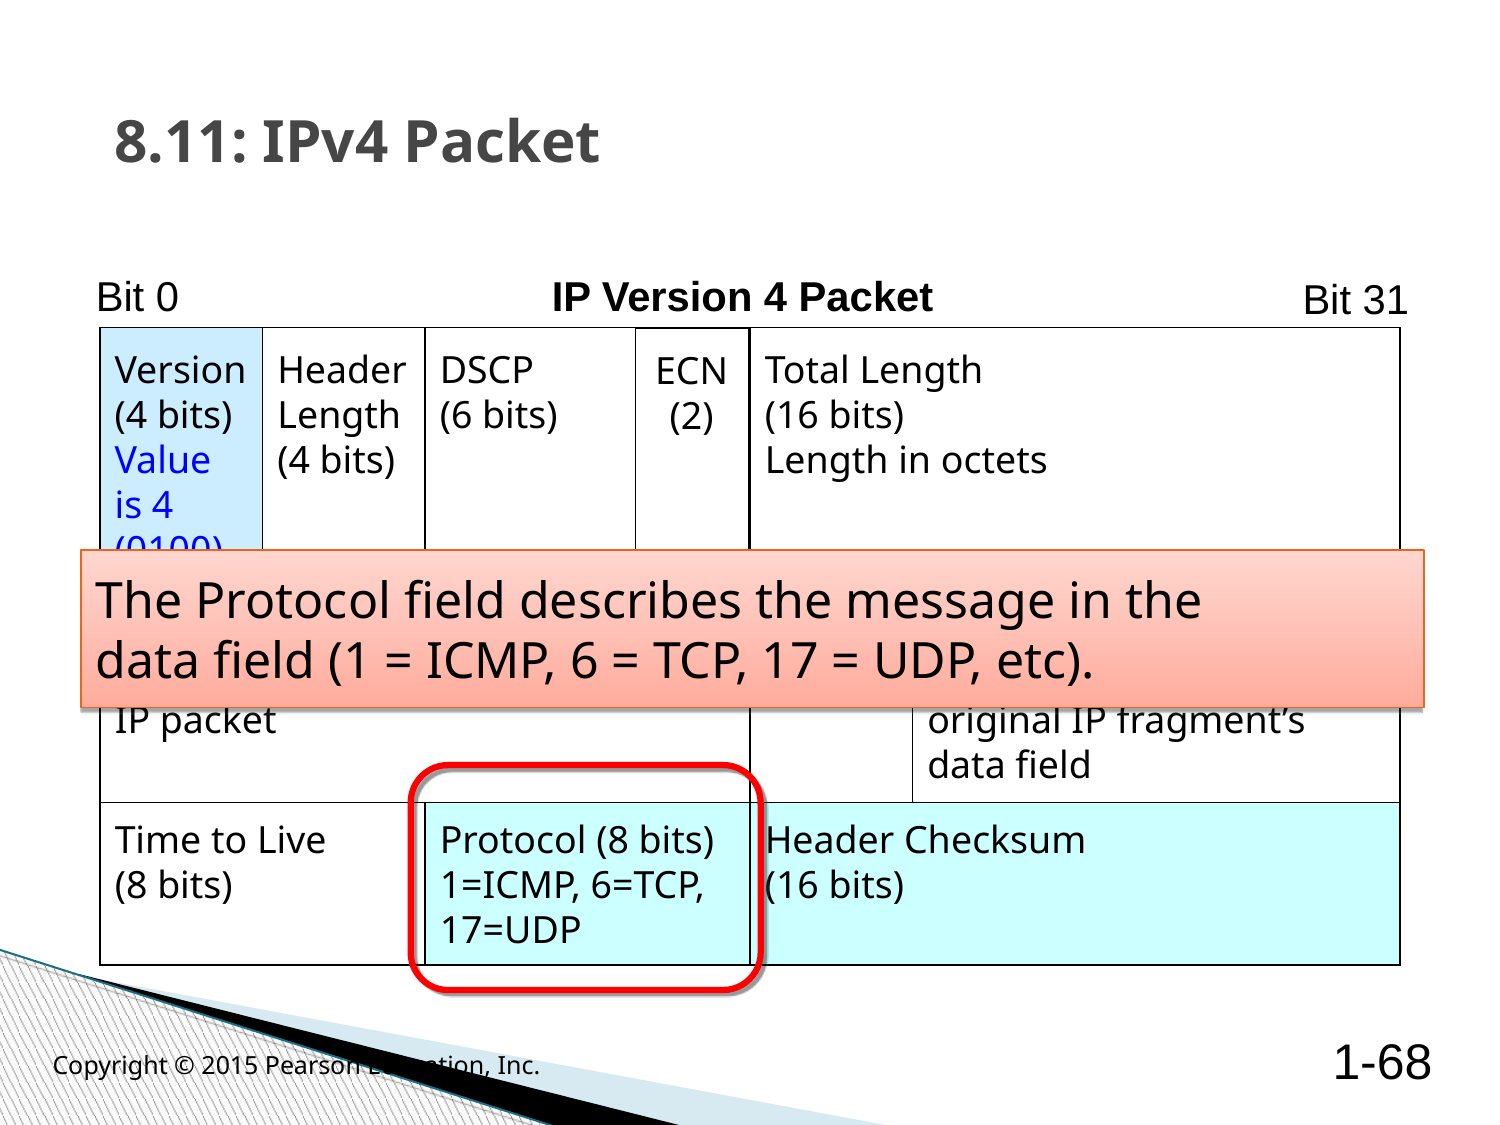

# 8.11: IPv4 Packet
Bit 0
IP Version 4 Packet
Bit 31
Version
(4 bits)
Value
is 4
(0100)
Header
Length
(4 bits)
DSCP
(6 bits)
Total Length
(16 bits)
Length in octets
ECN
(2)
The Protocol field describes the message in the
data field (1 = ICMP, 6 = TCP, 17 = UDP, etc).
Identification (16 bits)
Unique value in each original
IP packet
Flags
(3 bits)
Fragment Offset (13 bits)
Octets from start of
original IP fragment’s
data field
Time to Live
(8 bits)
Protocol (8 bits)
1=ICMP, 6=TCP,
17=UDP
Header Checksum
(16 bits)
Copyright © 2015 Pearson Education, Inc.